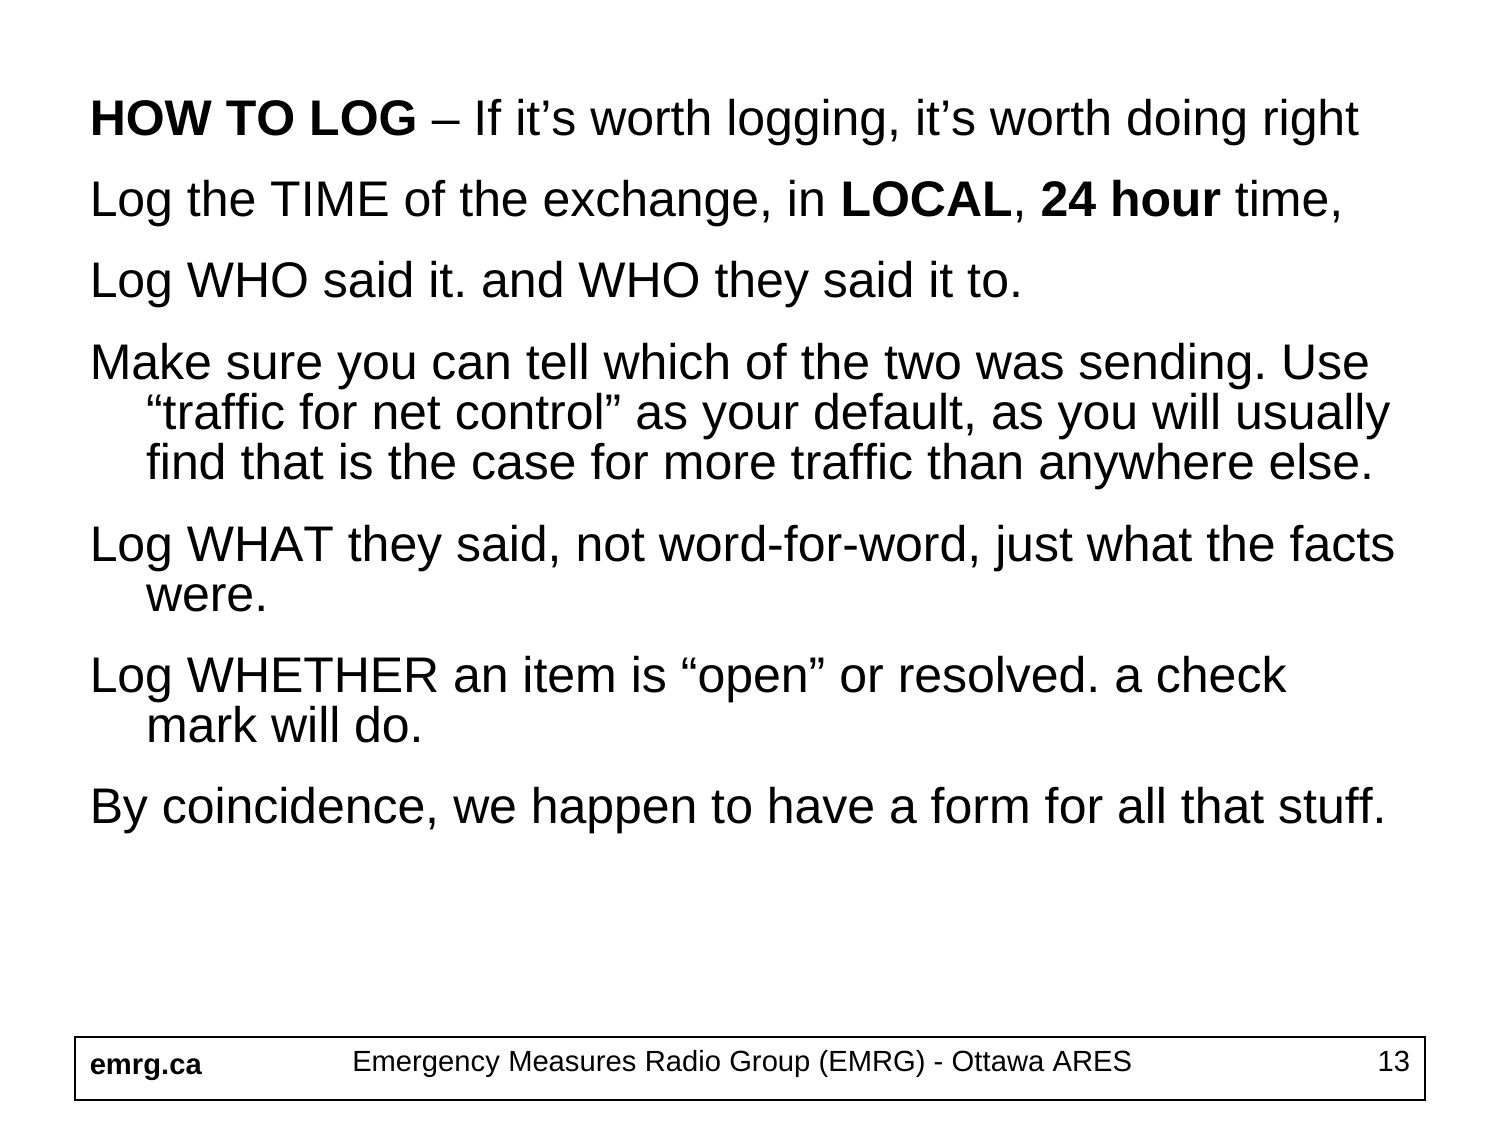

# HOW TO LOG – If it’s worth logging, it’s worth doing right
Log the TIME of the exchange, in LOCAL, 24 hour time,
Log WHO said it. and WHO they said it to.
Make sure you can tell which of the two was sending. Use “traffic for net control” as your default, as you will usually find that is the case for more traffic than anywhere else.
Log WHAT they said, not word-for-word, just what the facts were.
Log WHETHER an item is “open” or resolved. a check mark will do.
By coincidence, we happen to have a form for all that stuff.
Emergency Measures Radio Group (EMRG) - Ottawa ARES
13